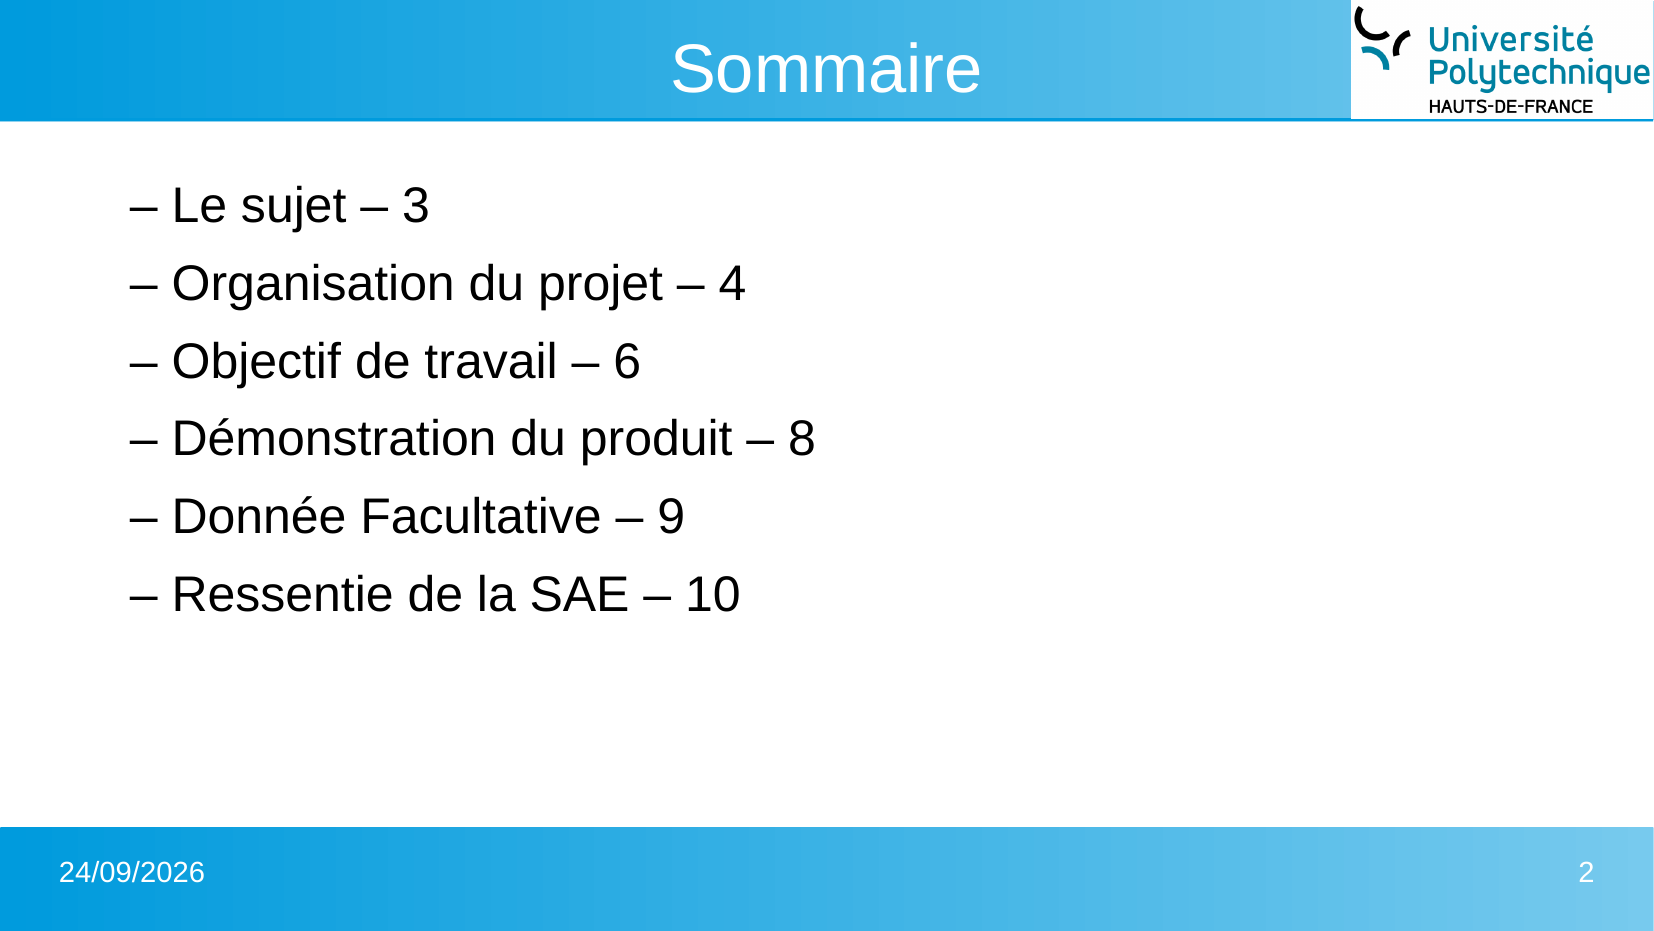

# Sommaire
– Le sujet – 3
– Organisation du projet – 4
– Objectif de travail – 6
– Démonstration du produit – 8
– Donnée Facultative – 9
– Ressentie de la SAE – 10
2